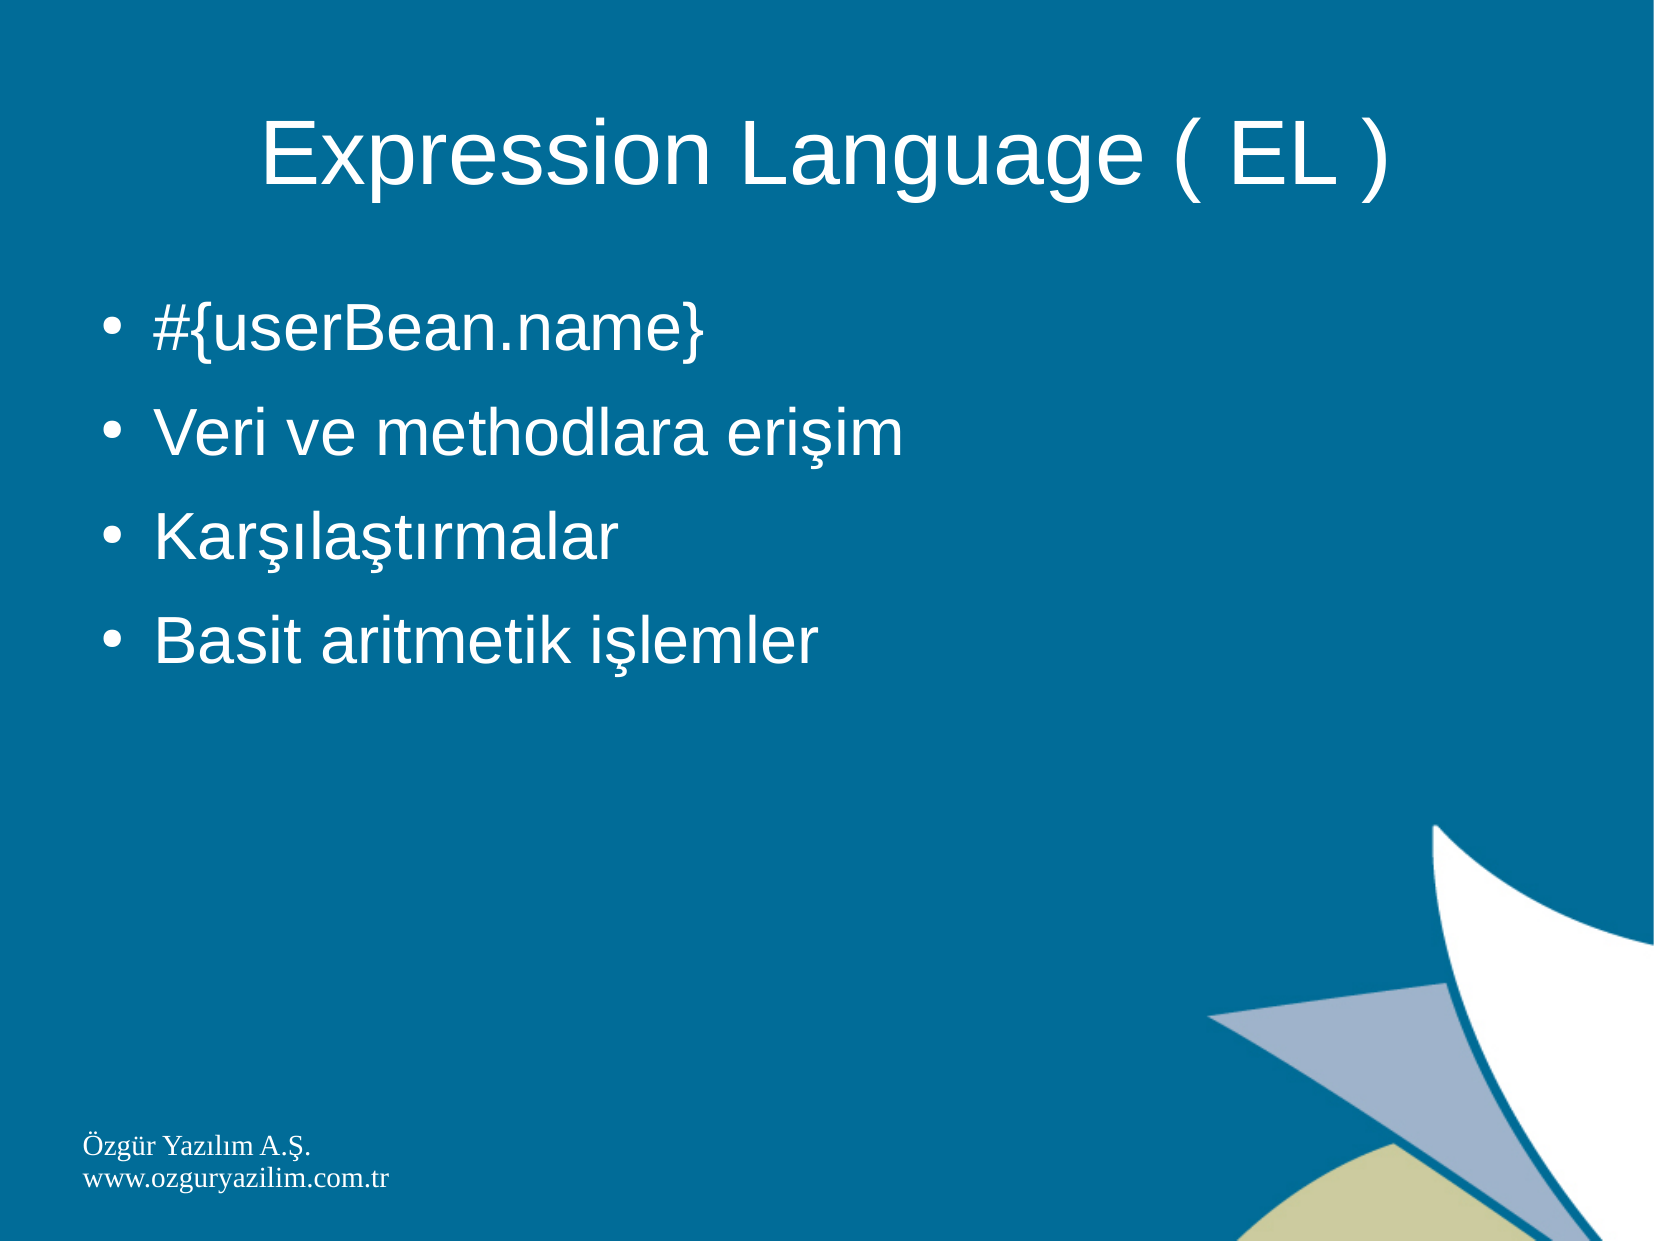

# Expression Language ( EL )
#{userBean.name}
Veri ve methodlara erişim
Karşılaştırmalar
Basit aritmetik işlemler